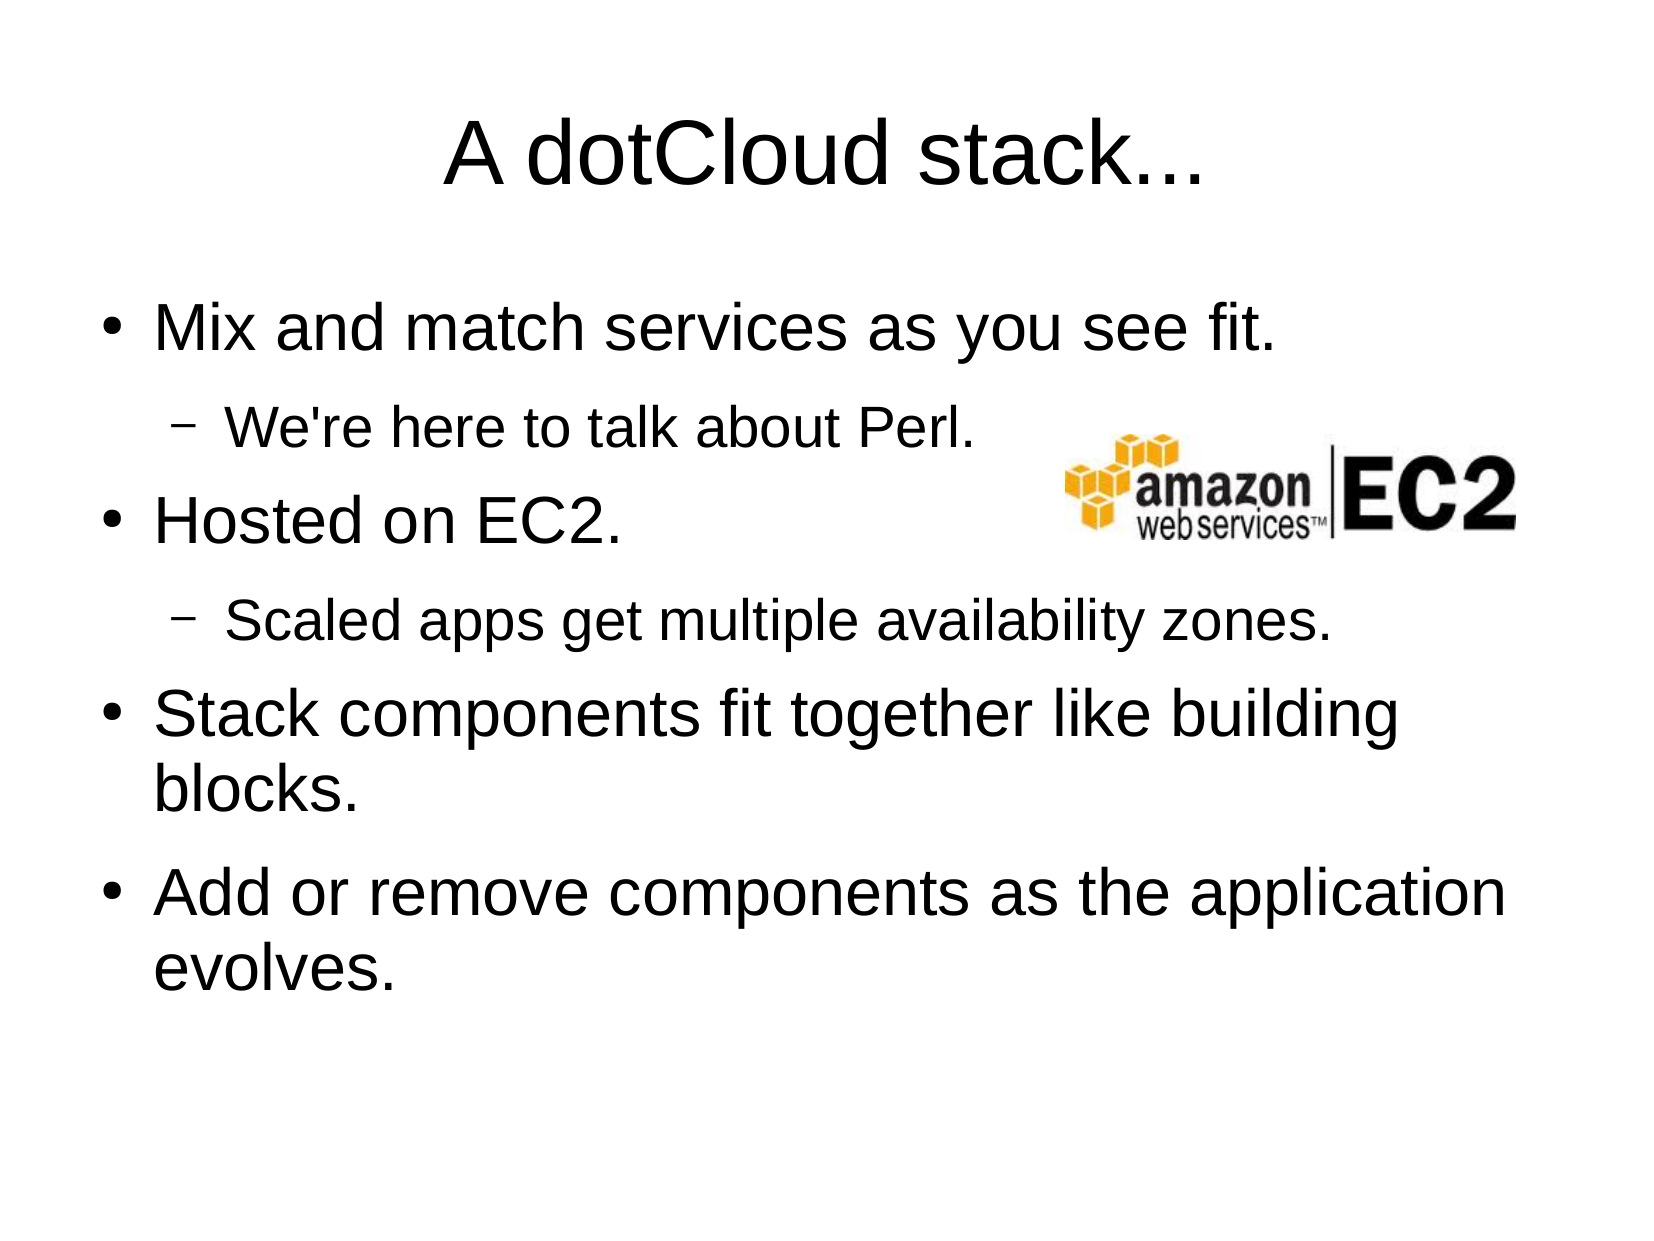

# A dotCloud stack...
Mix and match services as you see fit.
We're here to talk about Perl.
Hosted on EC2.
Scaled apps get multiple availability zones.
Stack components fit together like building blocks.
Add or remove components as the application evolves.